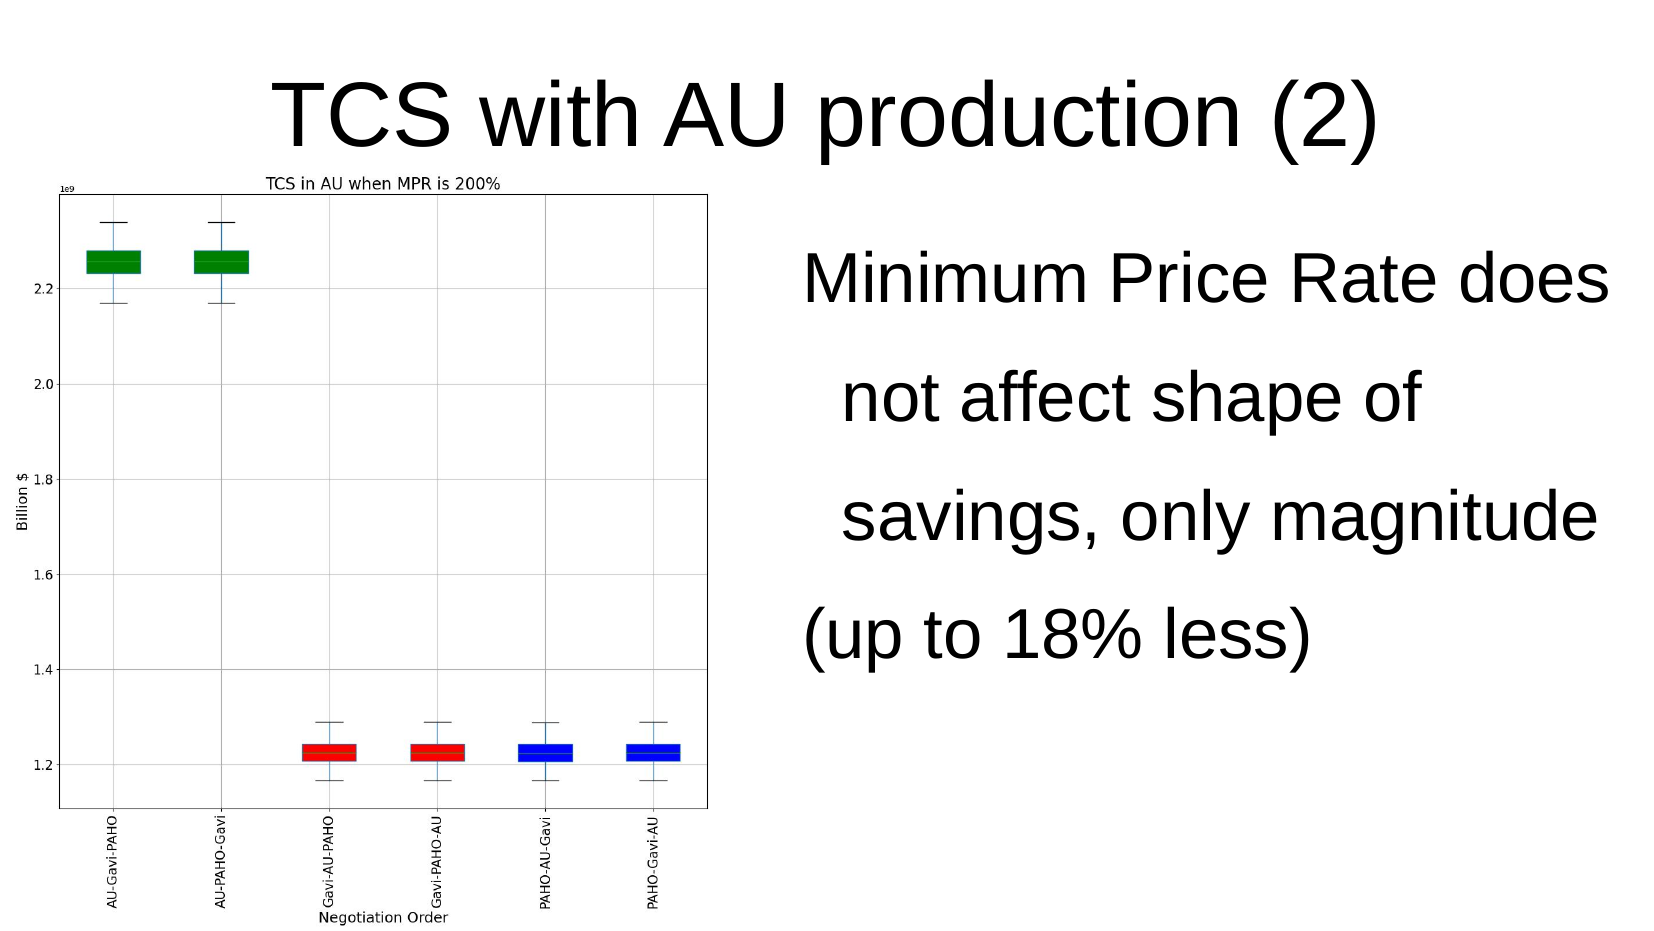

# TCS with AU production (2)
Minimum Price Rate does
 not affect shape of
 savings, only magnitude
(up to 18% less)